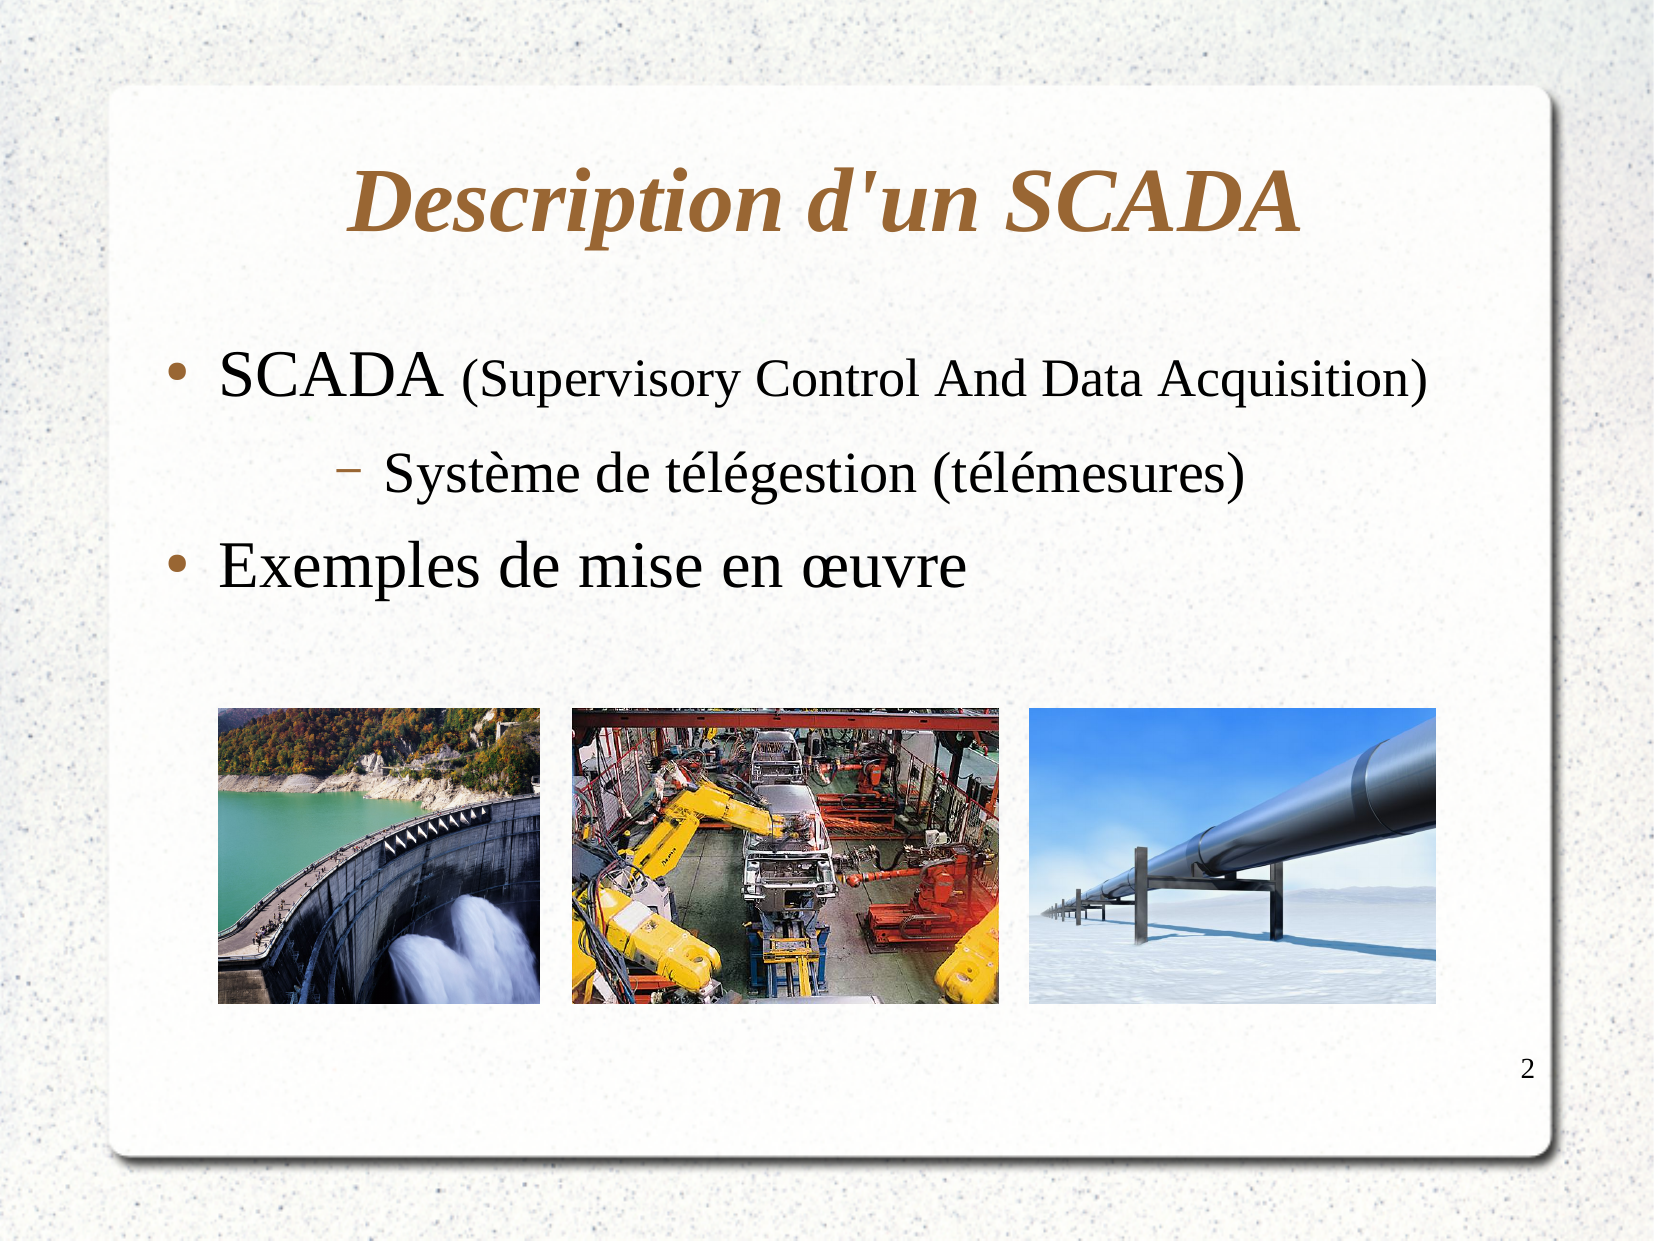

# Description d'un SCADA
SCADA (Supervisory Control And Data Acquisition)
Système de télégestion (télémesures)
Exemples de mise en œuvre
2